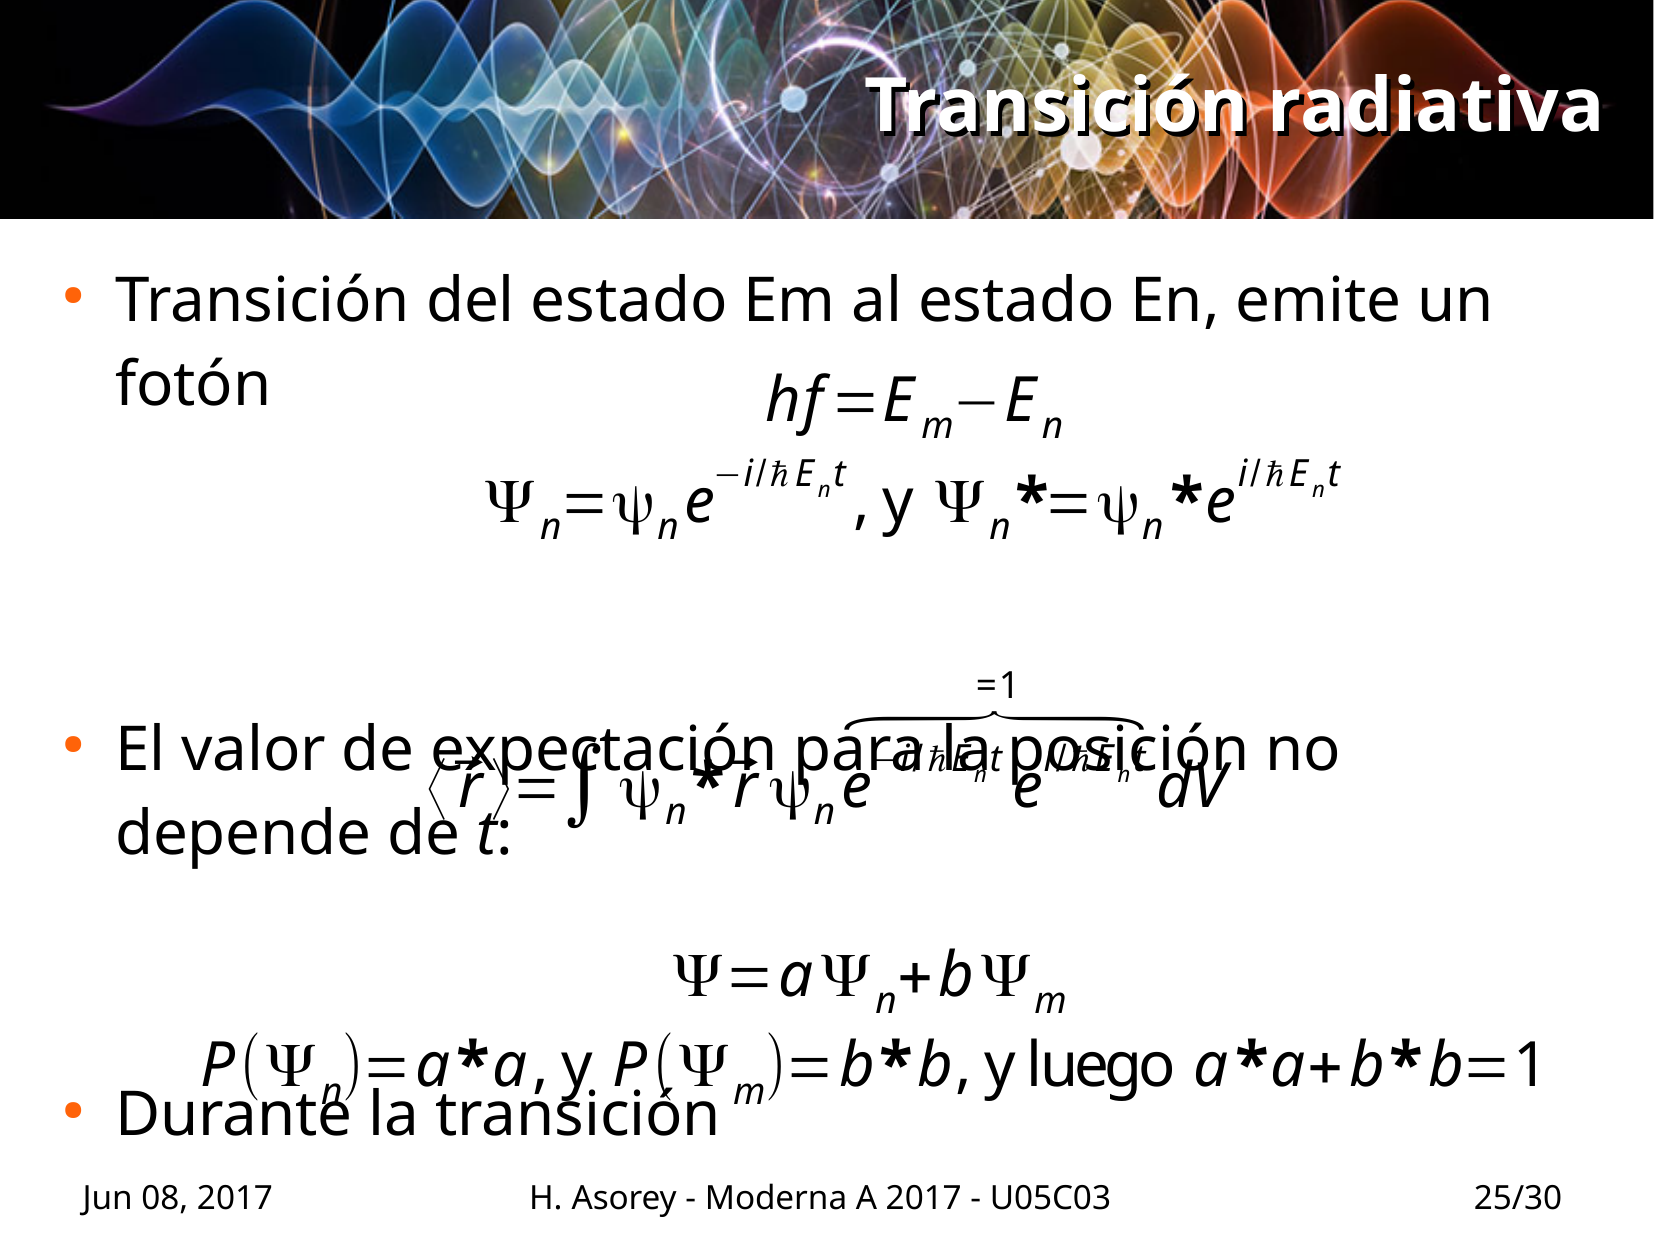

# Transición radiativa
Transición del estado Em al estado En, emite un fotón
El valor de expectación para la posición no depende de t:
Durante la transición
Jun 08, 2017
H. Asorey - Moderna A 2017 - U05C03
25